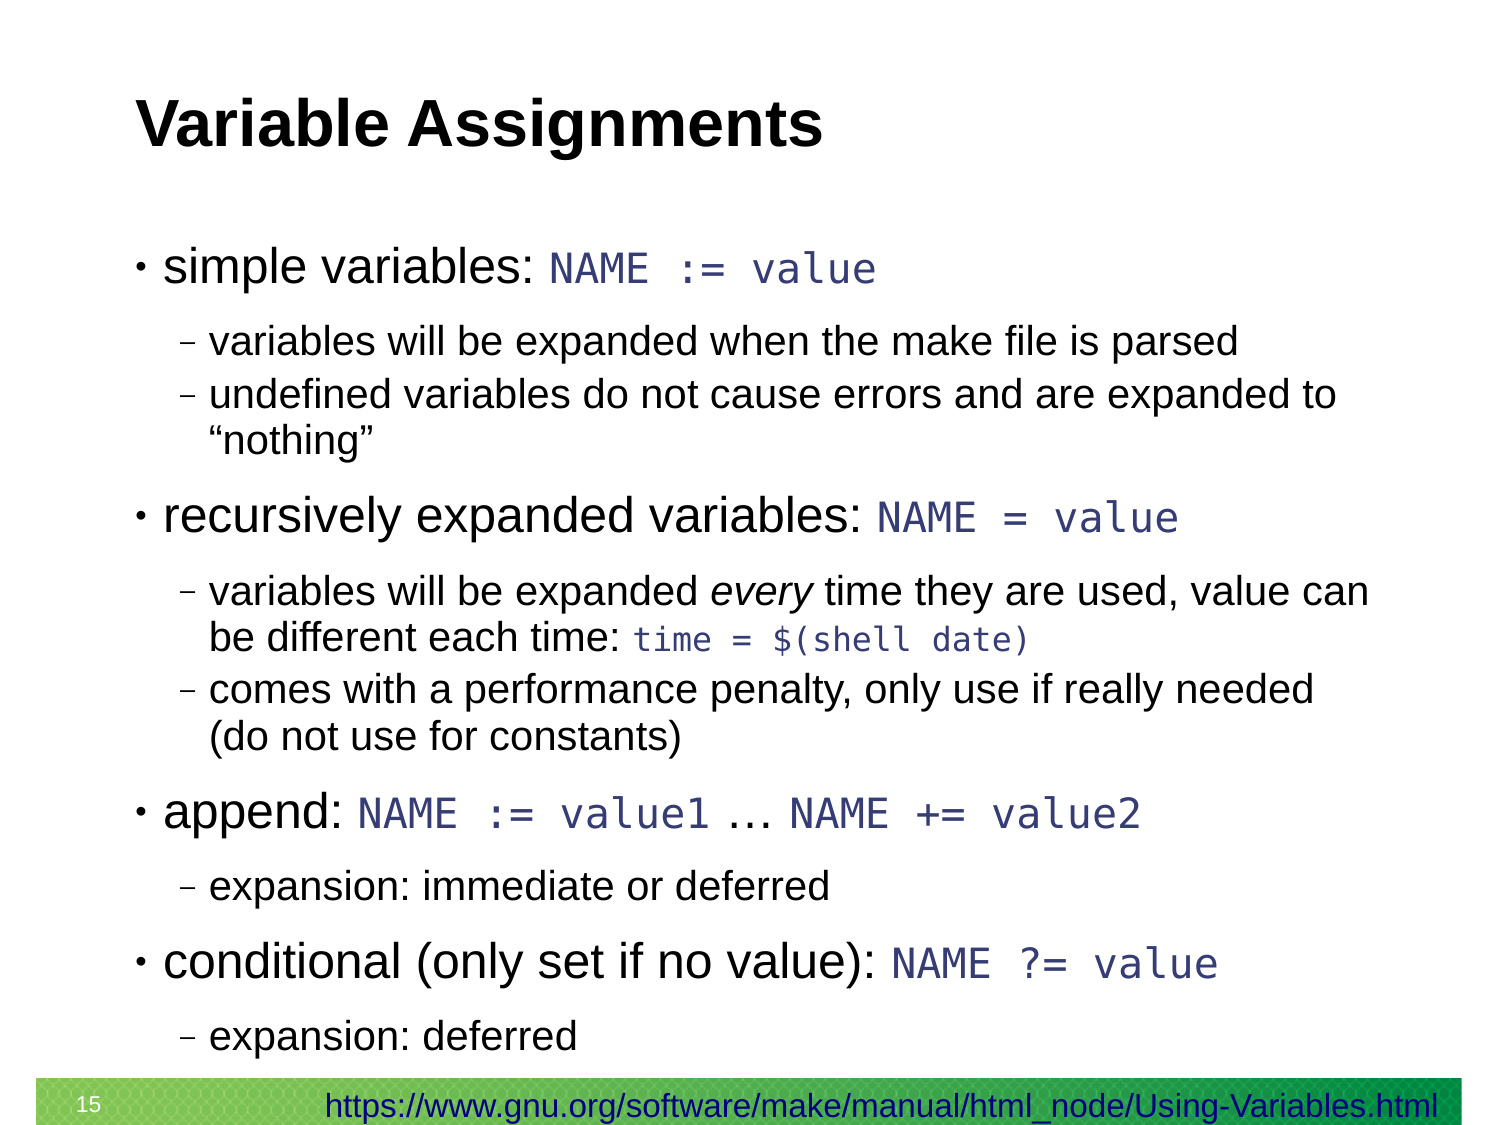

# Variable Assignments
simple variables: NAME := value
variables will be expanded when the make file is parsed
undefined variables do not cause errors and are expanded to “nothing”
recursively expanded variables: NAME = value
variables will be expanded every time they are used, value can be different each time: time = $(shell date)
comes with a performance penalty, only use if really needed (do not use for constants)
append: NAME := value1 … NAME += value2
expansion: immediate or deferred
conditional (only set if no value): NAME ?= value
expansion: deferred
https://www.gnu.org/software/make/manual/html_node/Using-Variables.html